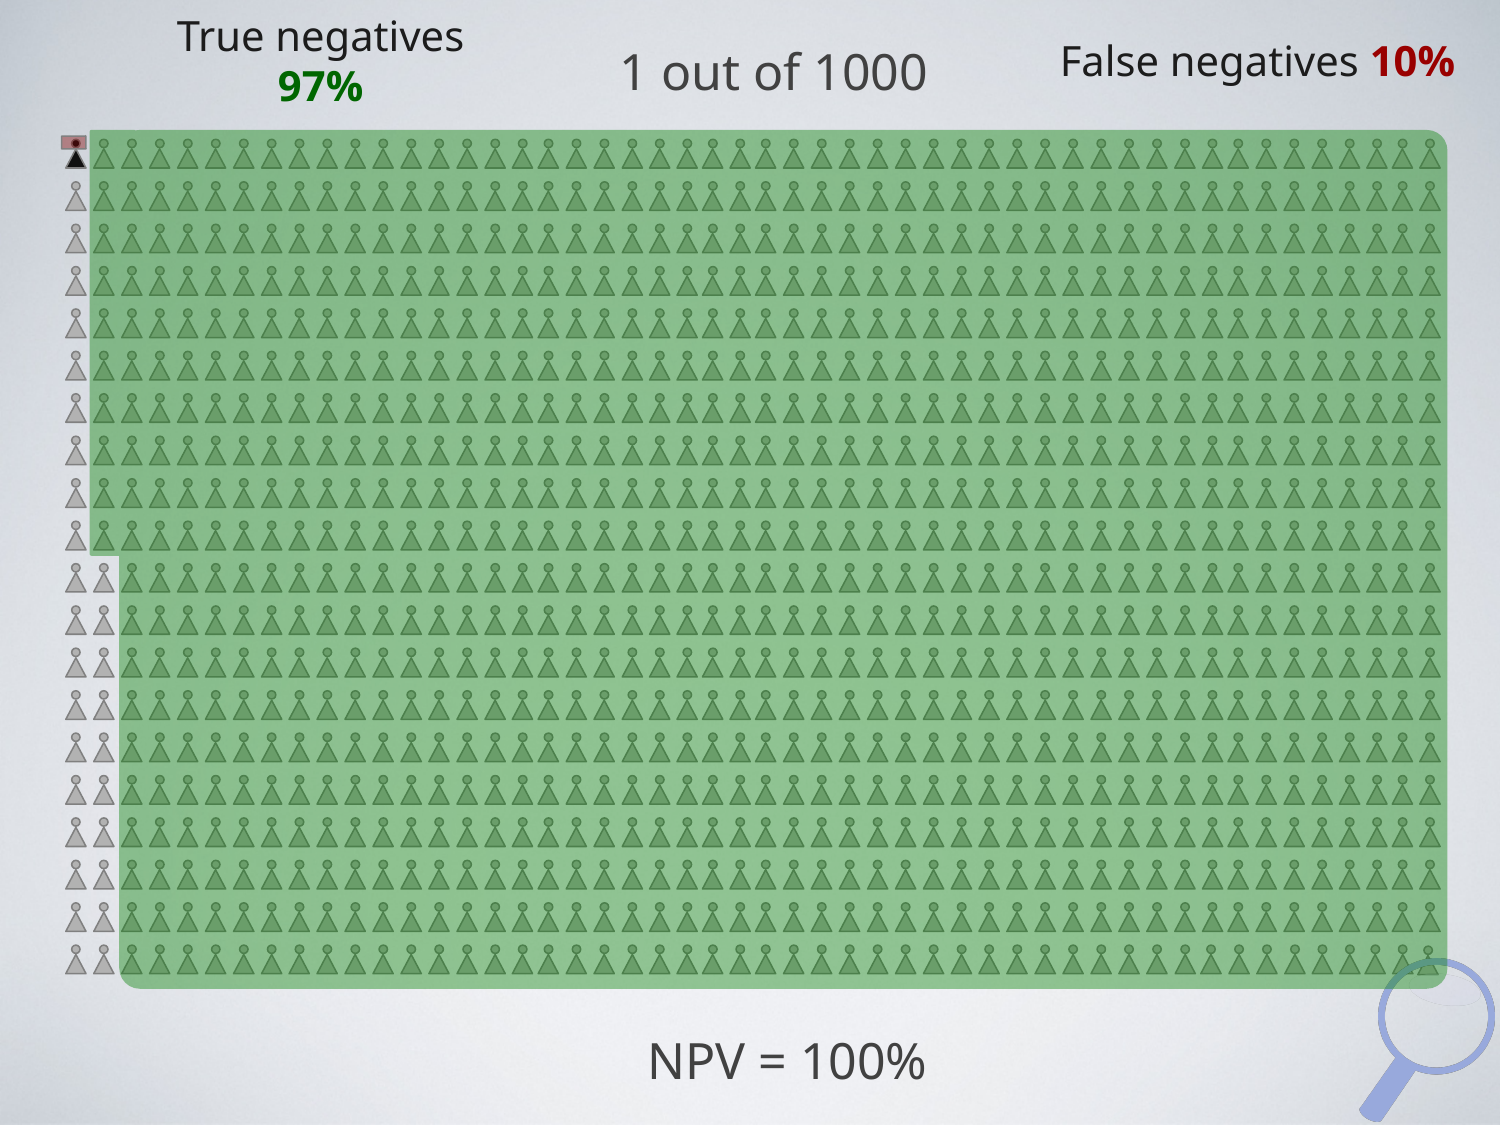

True negatives 97%
1 out of 1000
False negatives 10%
NPV = 100%